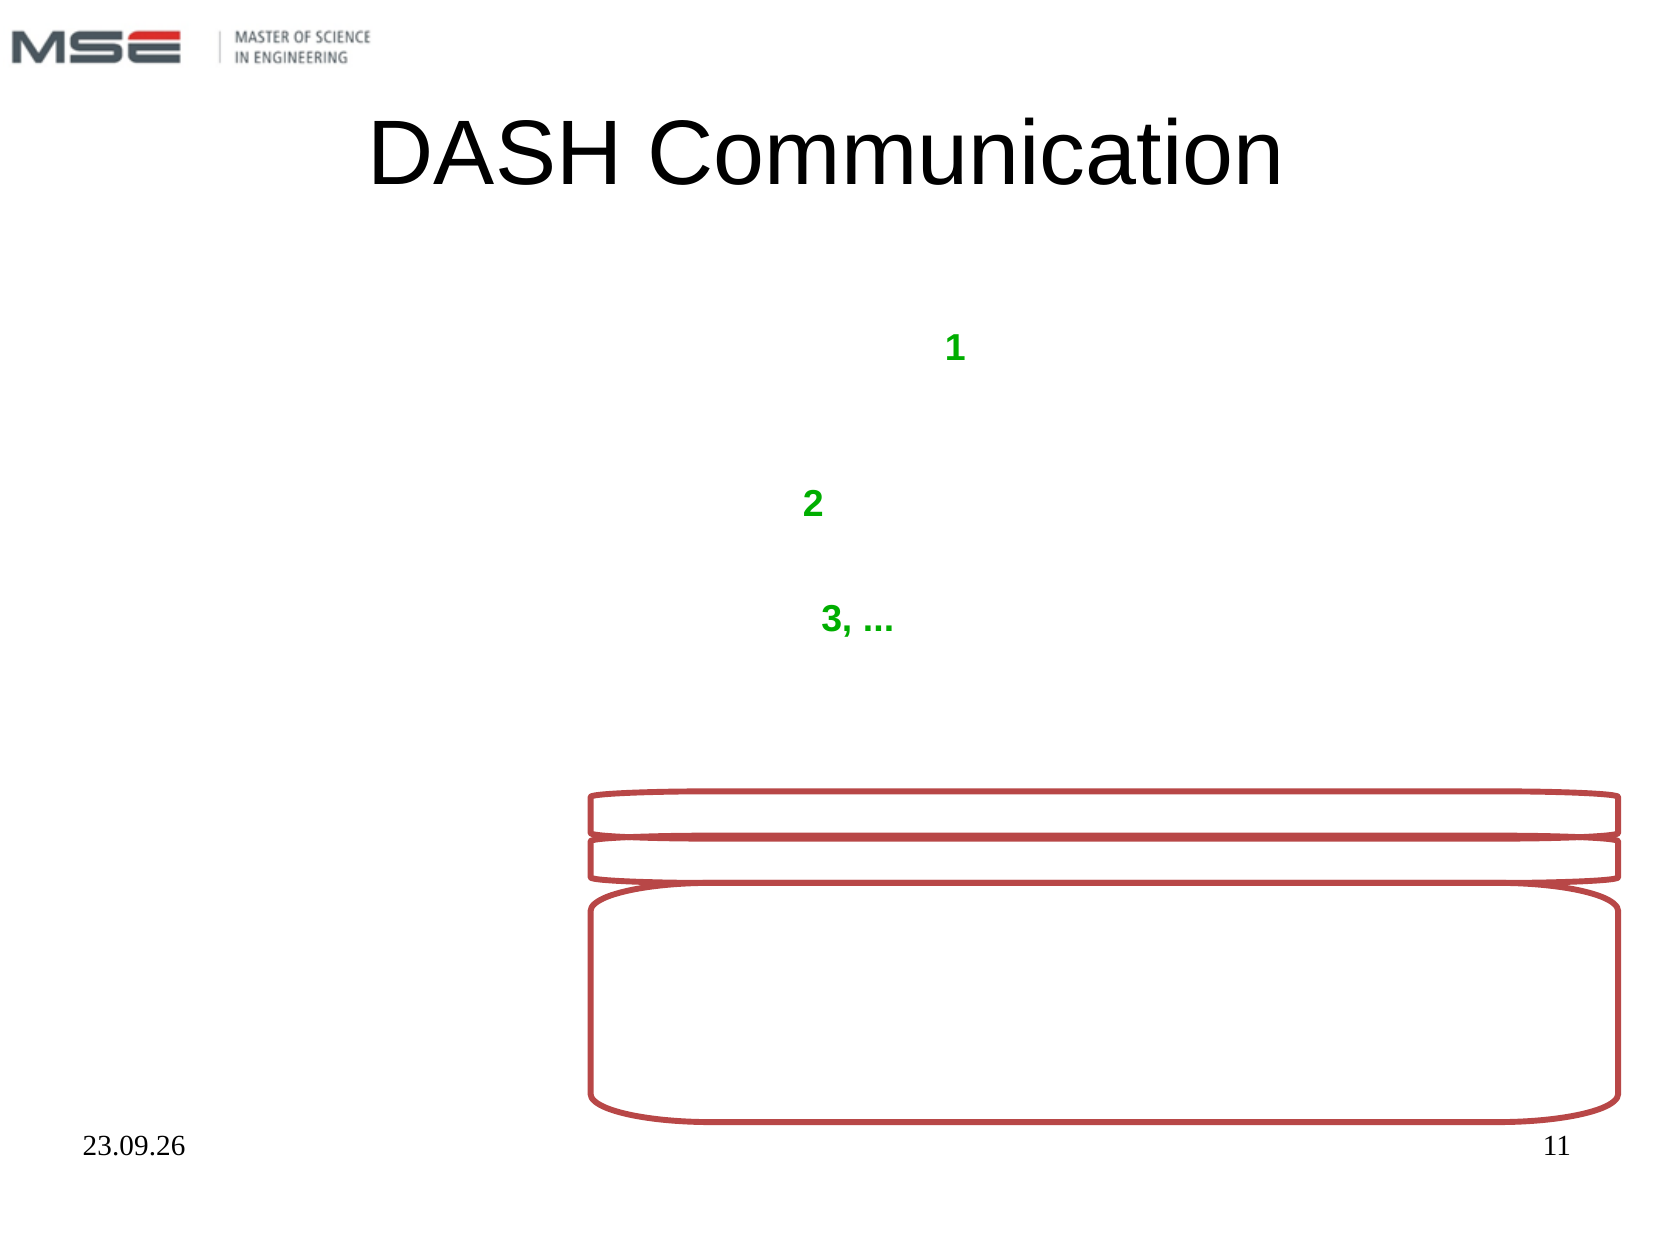

# DASH Communication
1
2
3, ...
11